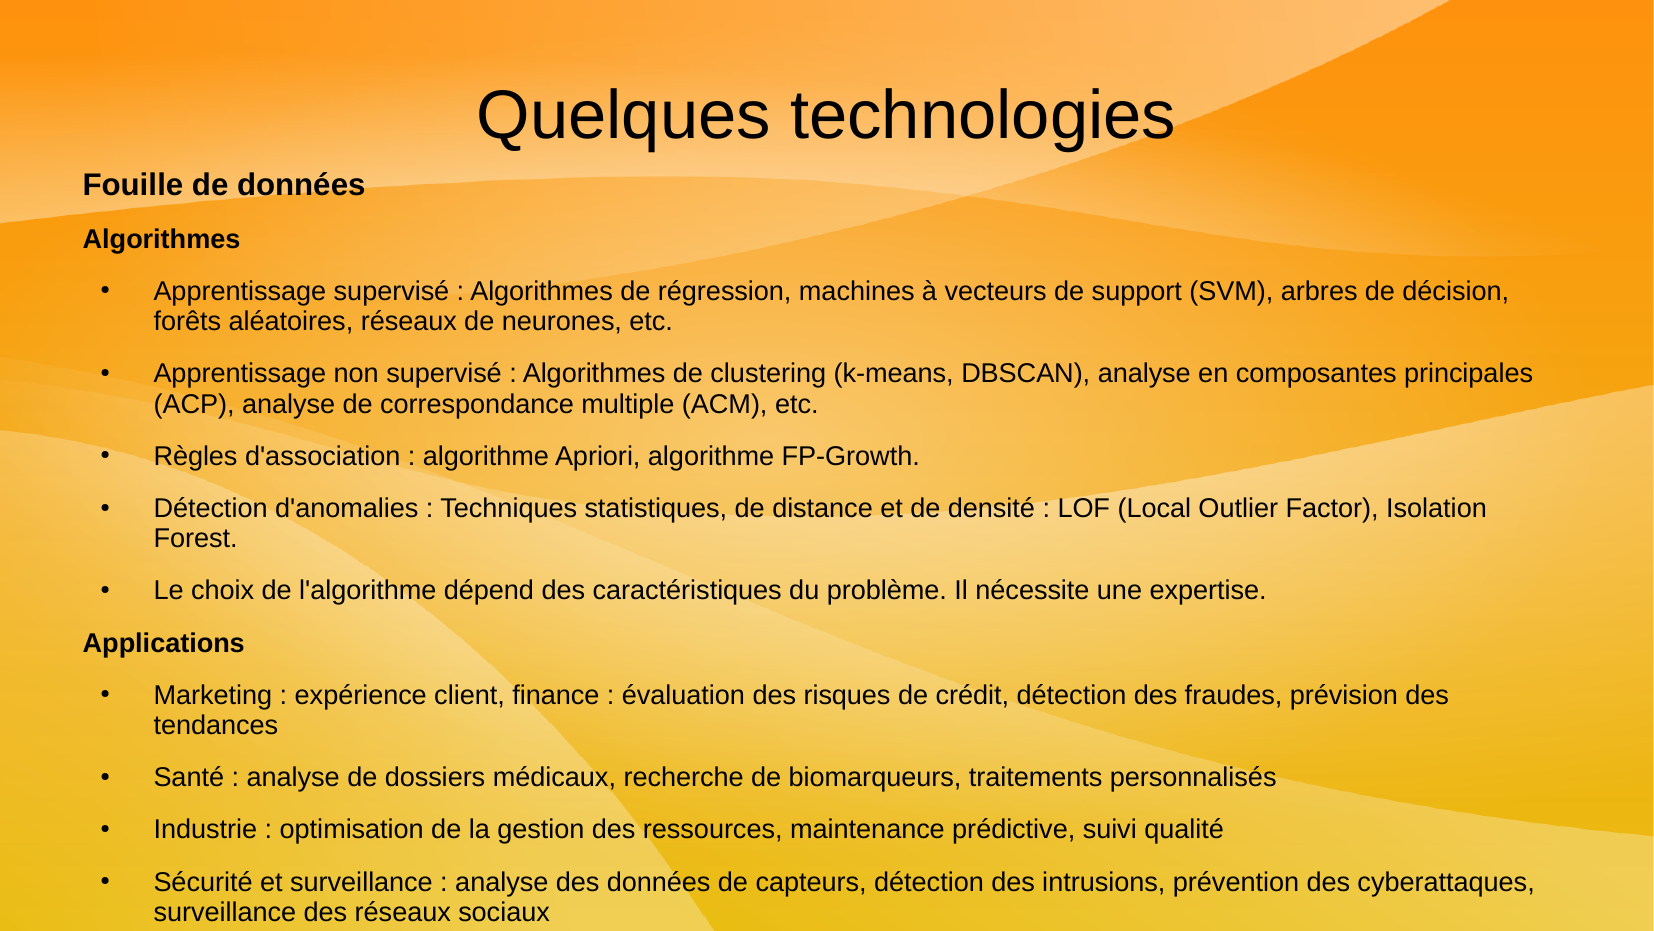

# Quelques technologies
Fouille de données
Algorithmes
Apprentissage supervisé : Algorithmes de régression, machines à vecteurs de support (SVM), arbres de décision, forêts aléatoires, réseaux de neurones, etc.
Apprentissage non supervisé : Algorithmes de clustering (k-means, DBSCAN), analyse en composantes principales (ACP), analyse de correspondance multiple (ACM), etc.
Règles d'association : algorithme Apriori, algorithme FP-Growth.
Détection d'anomalies : Techniques statistiques, de distance et de densité : LOF (Local Outlier Factor), Isolation Forest.
Le choix de l'algorithme dépend des caractéristiques du problème. Il nécessite une expertise.
Applications
Marketing : expérience client, finance : évaluation des risques de crédit, détection des fraudes, prévision des tendances
Santé : analyse de dossiers médicaux, recherche de biomarqueurs, traitements personnalisés
Industrie : optimisation de la gestion des ressources, maintenance prédictive, suivi qualité
Sécurité et surveillance : analyse des données de capteurs, détection des intrusions, prévention des cyberattaques, surveillance des réseaux sociaux